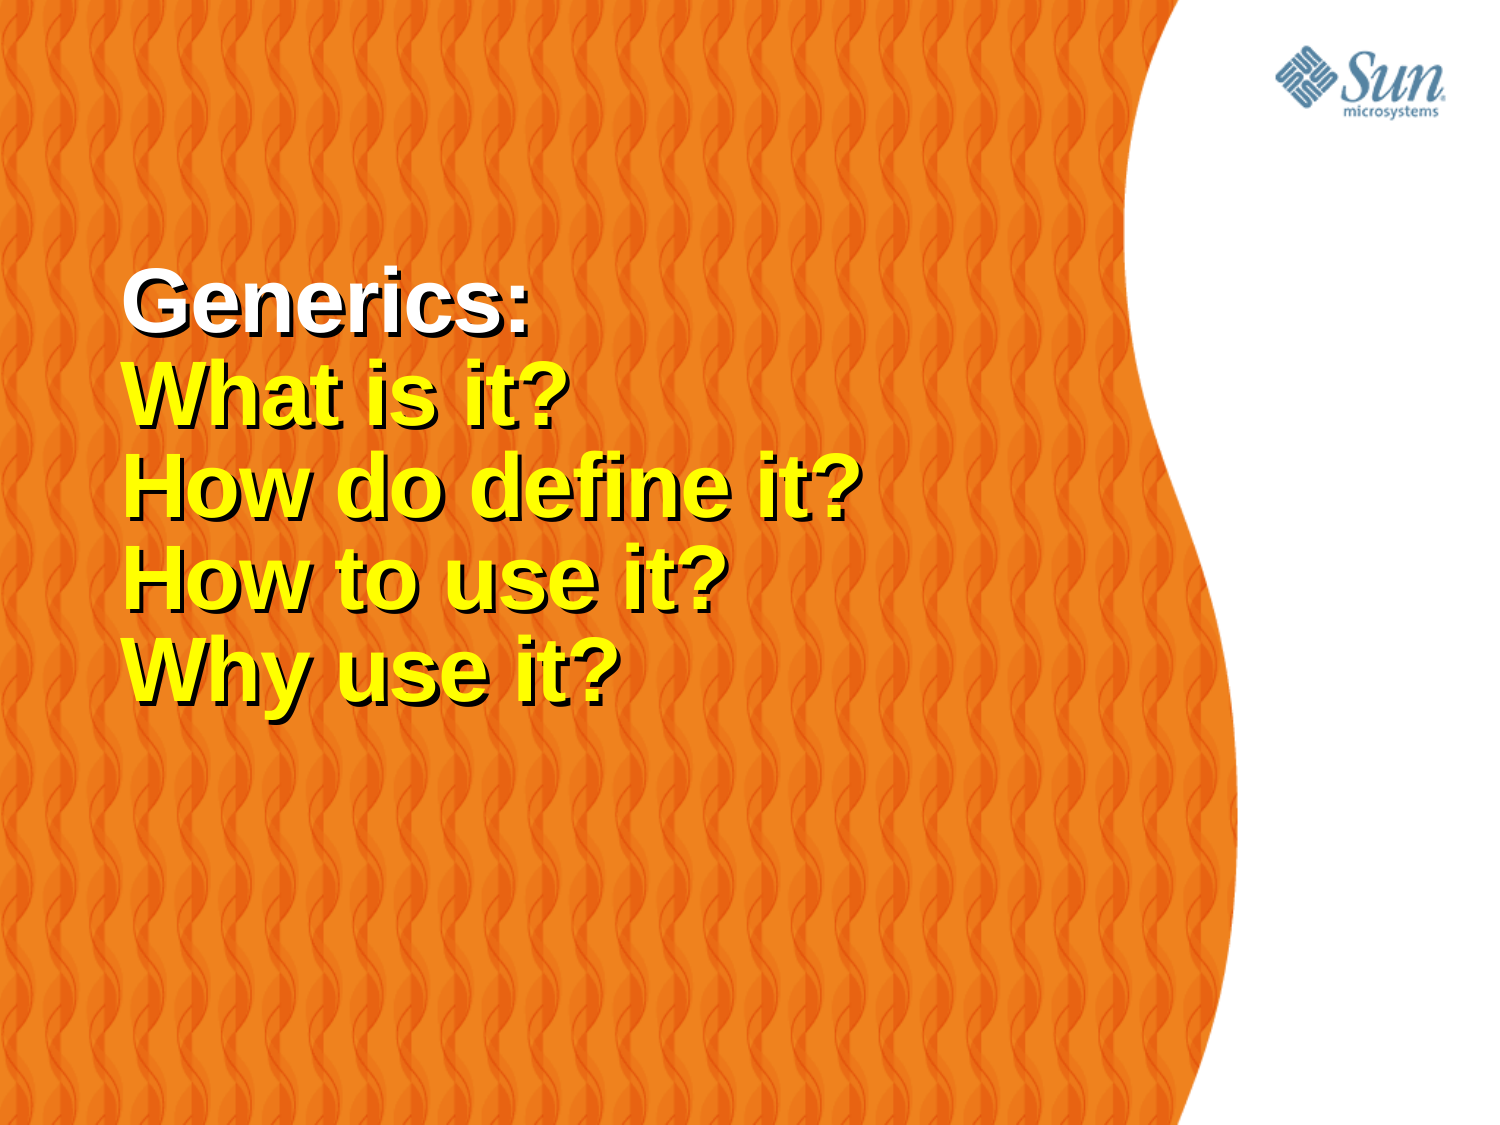

# Generics: What is it? How do define it? How to use it? Why use it?